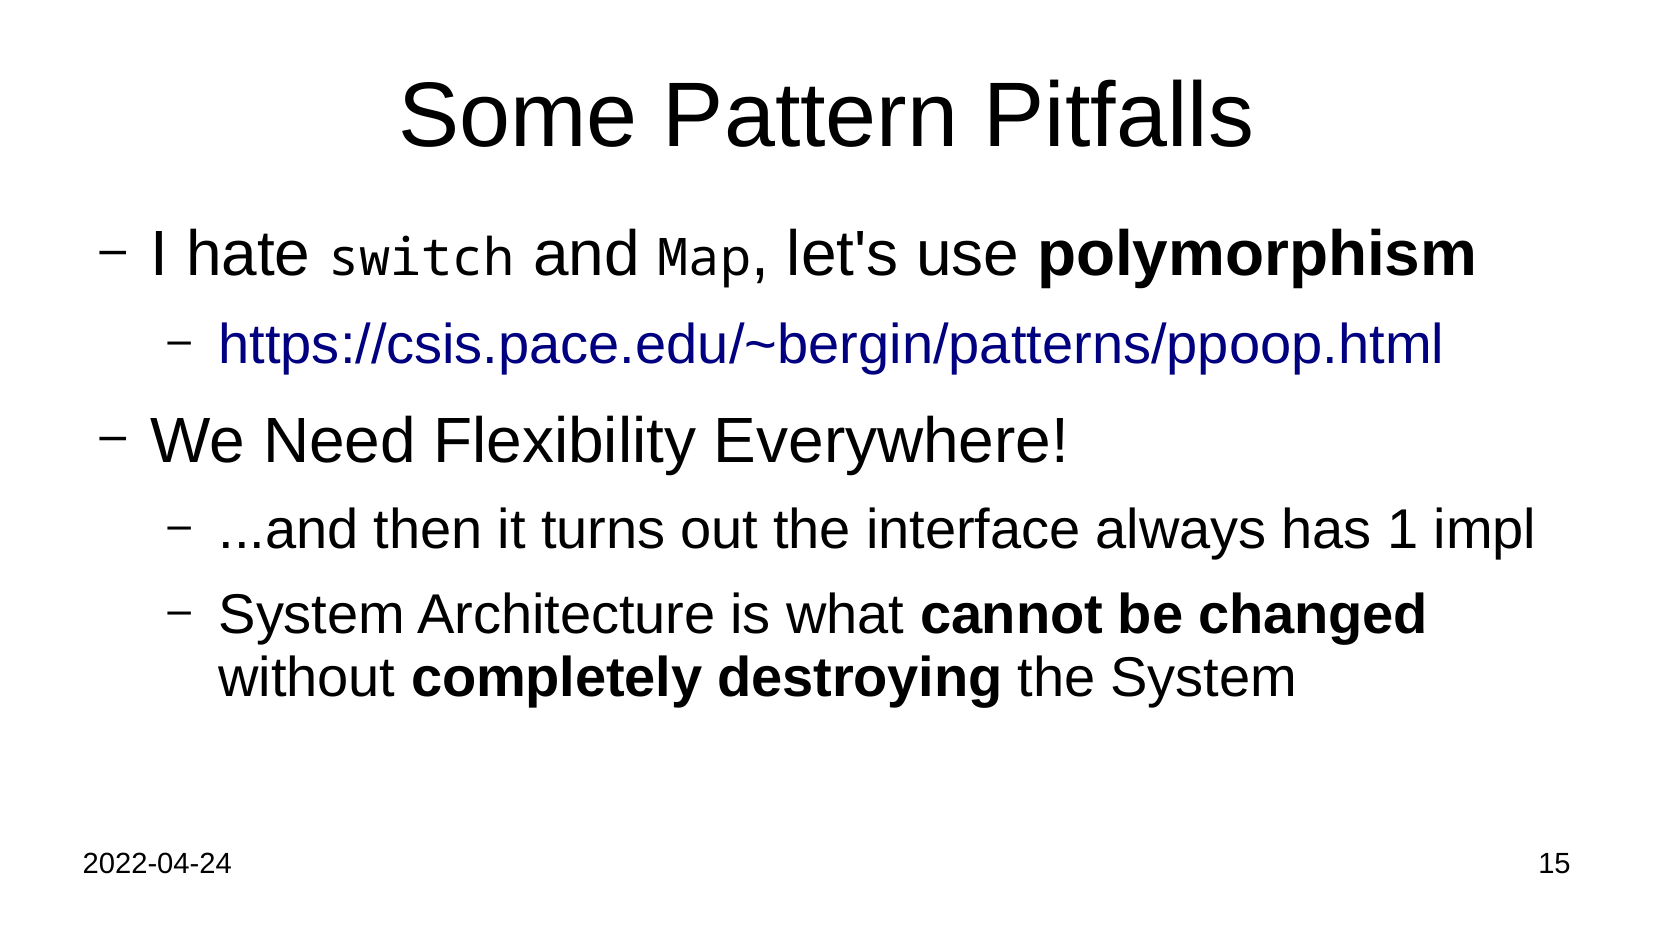

# Some Pattern Pitfalls
I hate switch and Map, let's use polymorphism
https://csis.pace.edu/~bergin/patterns/ppoop.html
We Need Flexibility Everywhere!
...and then it turns out the interface always has 1 impl
System Architecture is what cannot be changed without completely destroying the System
2022-04-24
15